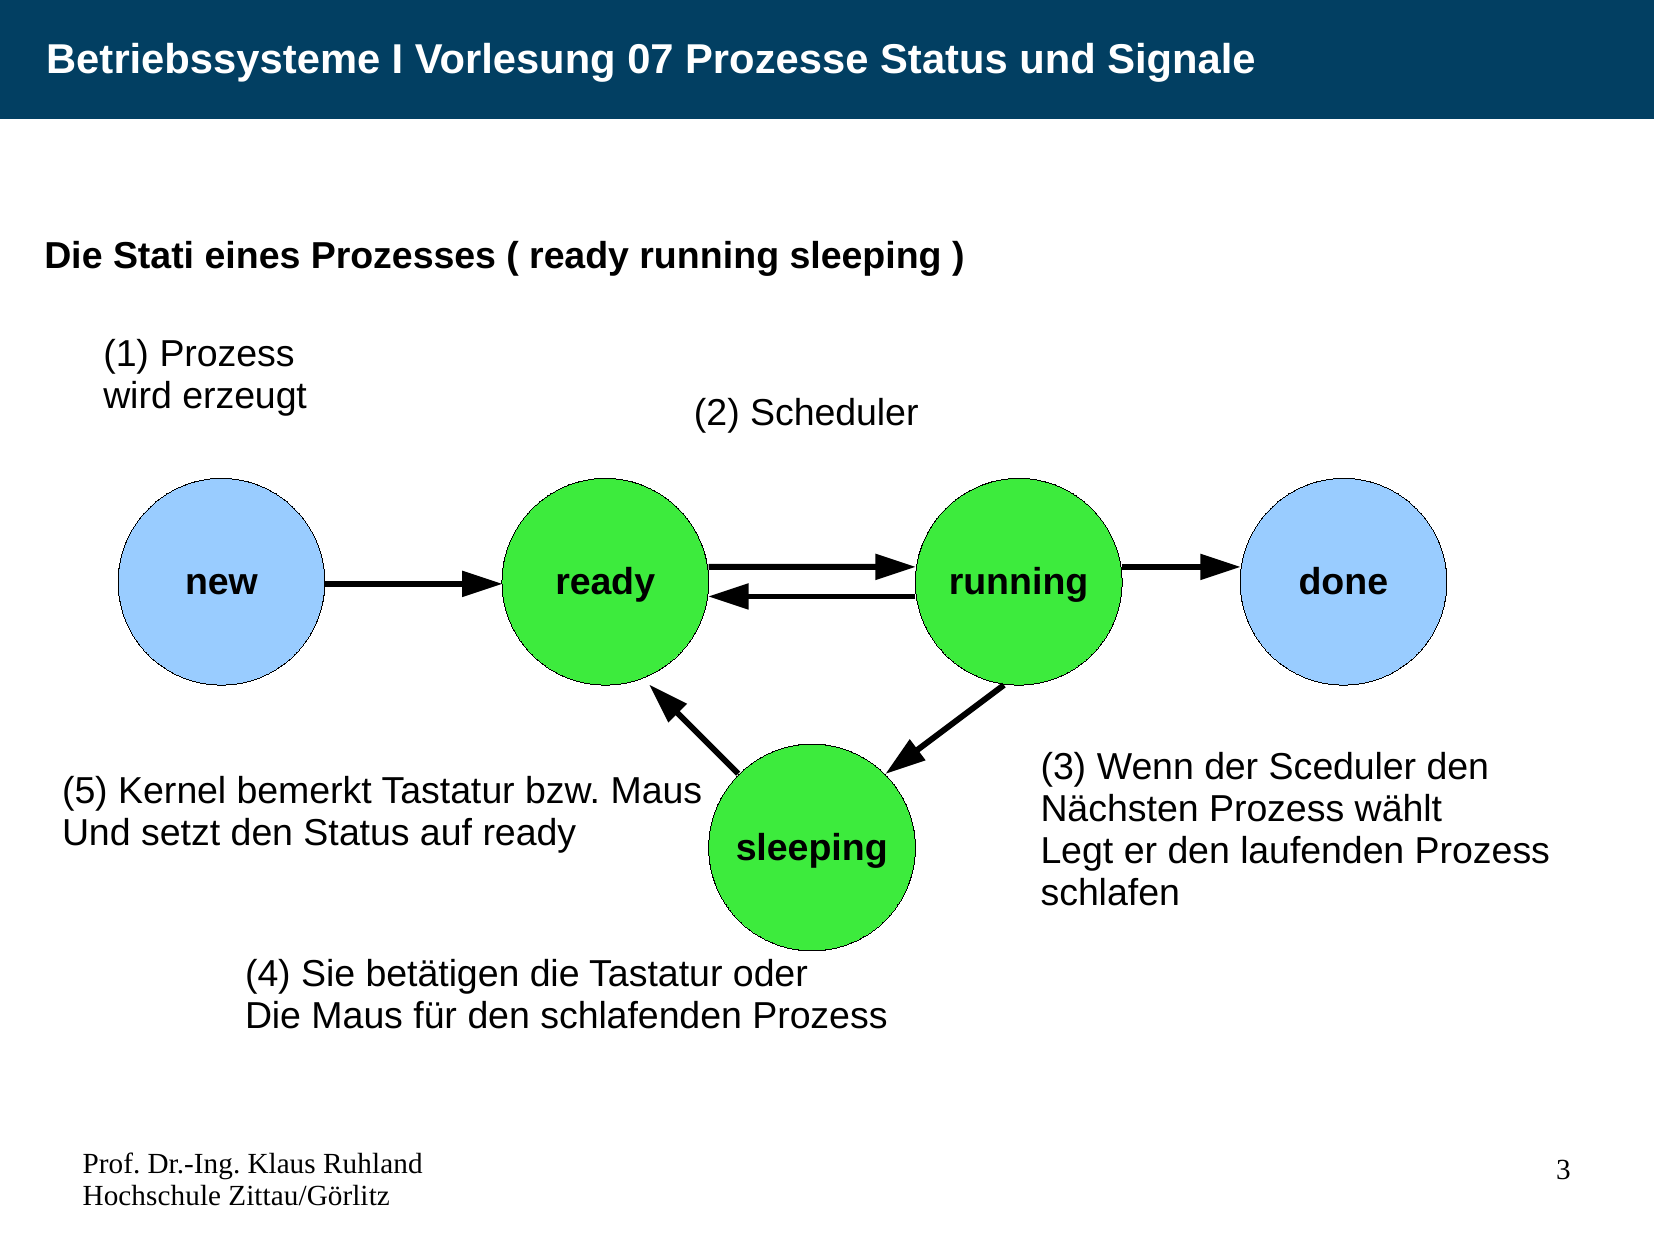

Die Stati eines Prozesses ( ready running sleeping )
(1) Prozess
wird erzeugt
(2) Scheduler
new
ready
running
done
sleeping
(3) Wenn der Sceduler den
Nächsten Prozess wählt
Legt er den laufenden Prozess
schlafen
(5) Kernel bemerkt Tastatur bzw. Maus
Und setzt den Status auf ready
(4) Sie betätigen die Tastatur oder
Die Maus für den schlafenden Prozess
3